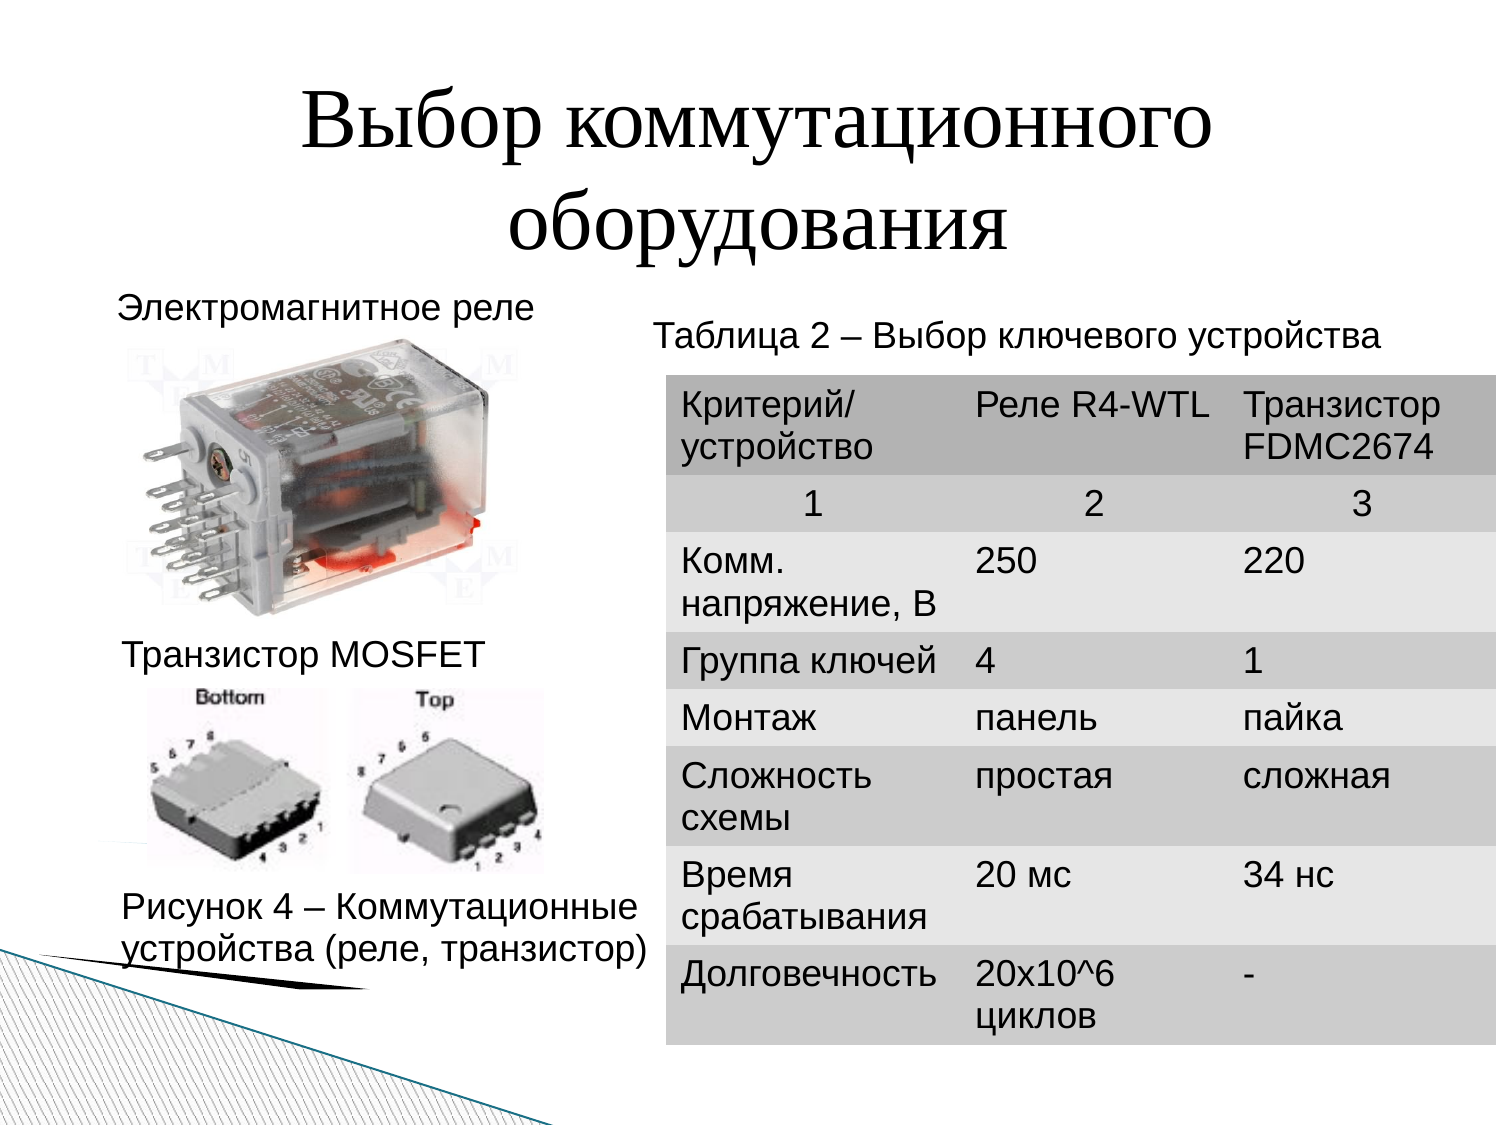

Выбор коммутационного оборудования
Электромагнитное реле
#
Таблица 2 – Выбор ключевого устройства
| Критерий/ устройство | Реле R4-WTL | Транзистор FDMC2674 |
| --- | --- | --- |
| 1 | 2 | 3 |
| Комм. напряжение, В | 250 | 220 |
| Группа ключей | 4 | 1 |
| Монтаж | панель | пайка |
| Сложность схемы | простая | сложная |
| Время срабатывания | 20 мс | 34 нс |
| Долговечность | 20х10^6 циклов | - |
Транзистор MOSFET
Рисунок 4 – Коммутационные устройства (реле, транзистор)